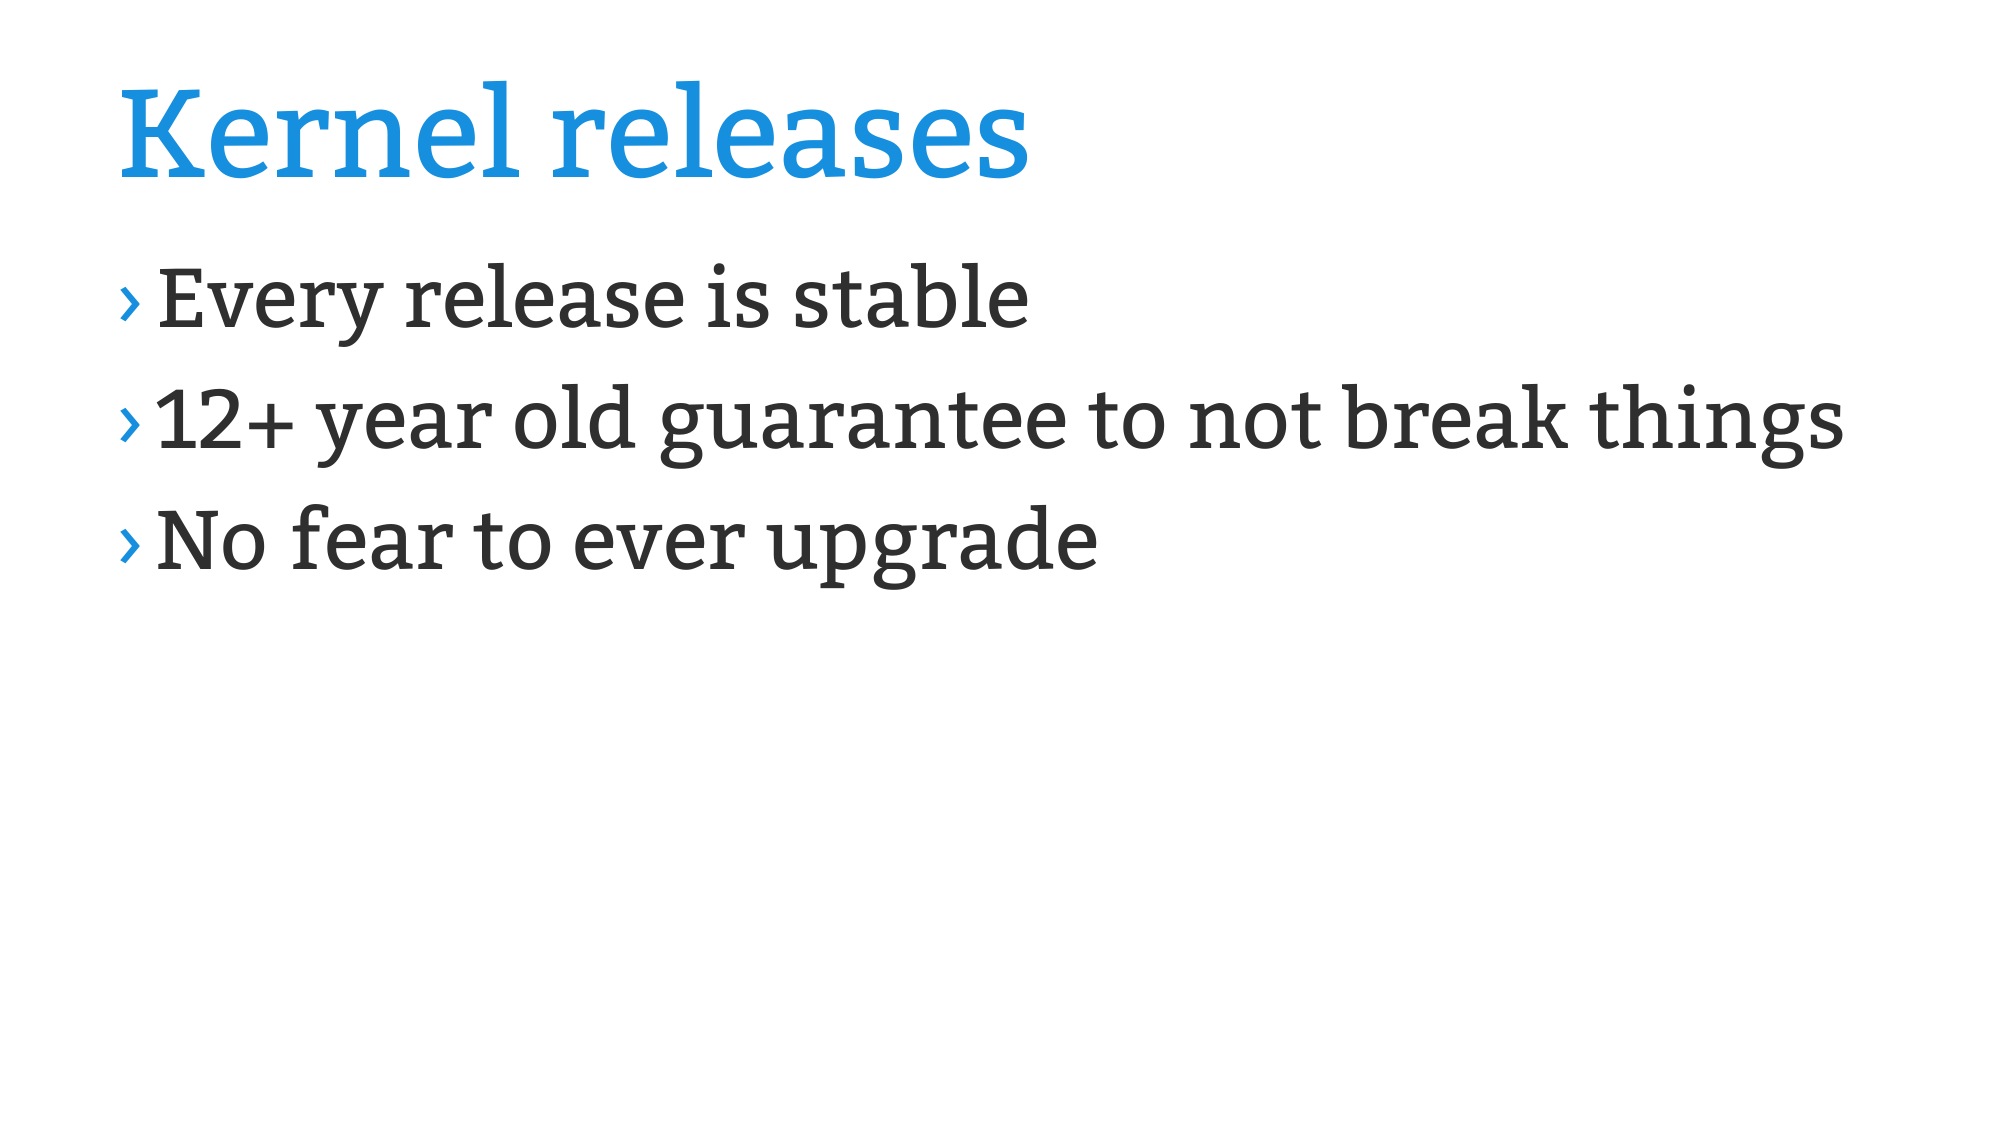

# Kernel releases
Every release is stable
12+ year old guarantee to not break things
No fear to ever upgrade